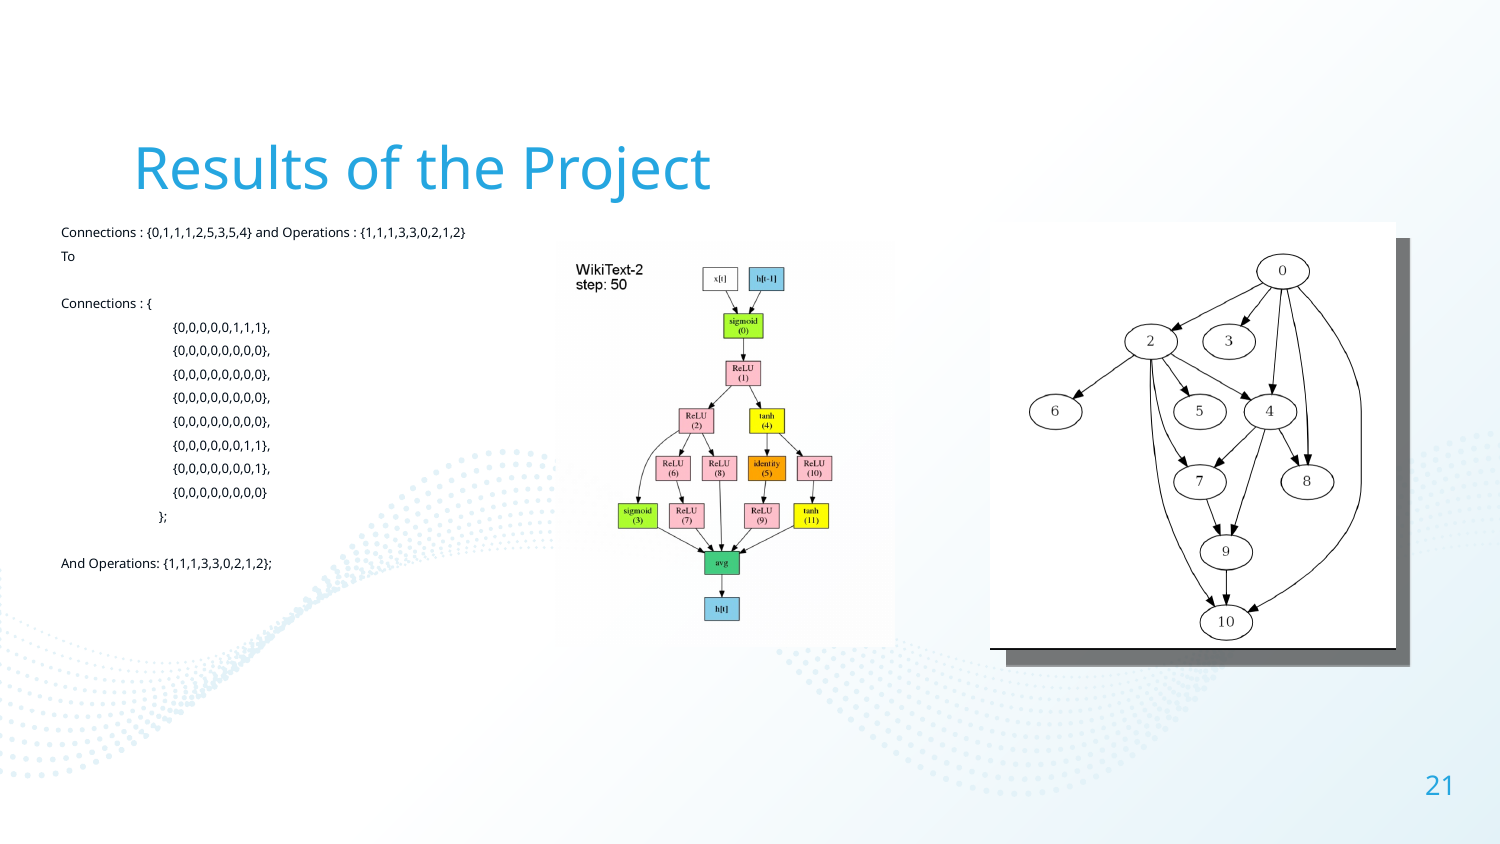

# Results of the Project
Connections : {0,1,1,1,2,5,3,5,4} and Operations : {1,1,1,3,3,0,2,1,2}
To
Connections : {
 {0,0,0,0,0,1,1,1},
 {0,0,0,0,0,0,0,0},
 {0,0,0,0,0,0,0,0},
 {0,0,0,0,0,0,0,0},
 {0,0,0,0,0,0,0,0},
 {0,0,0,0,0,0,1,1},
 {0,0,0,0,0,0,0,1},
 {0,0,0,0,0,0,0,0}
 };
And Operations: {1,1,1,3,3,0,2,1,2};